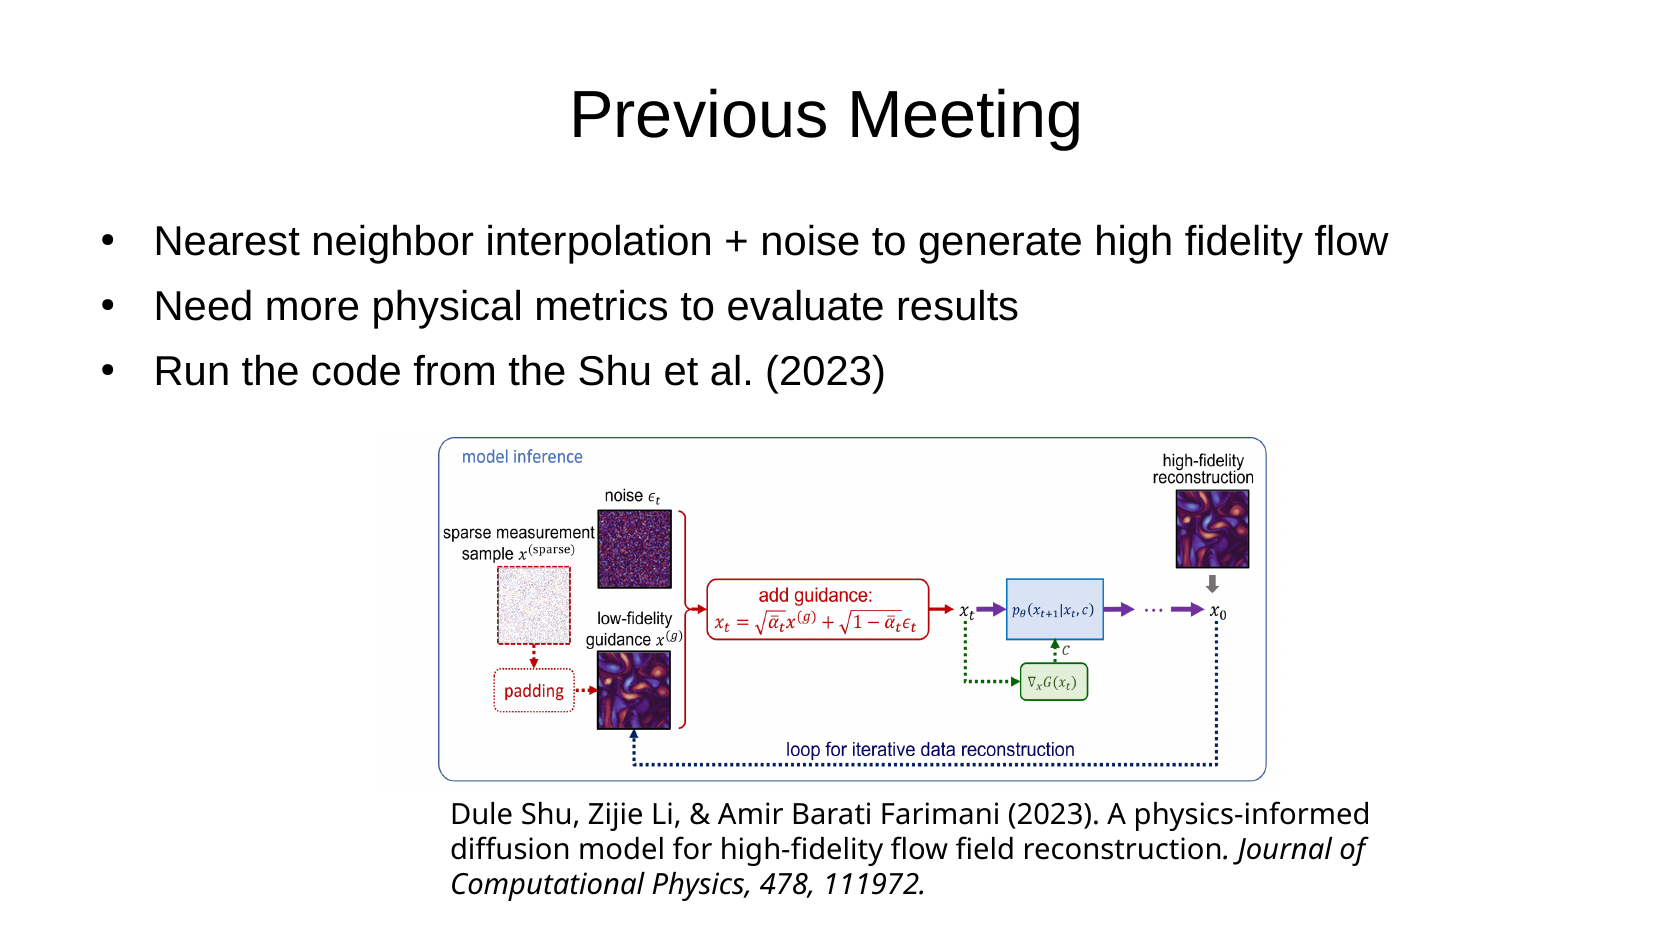

# Previous Meeting
Nearest neighbor interpolation + noise to generate high fidelity flow
Need more physical metrics to evaluate results
Run the code from the Shu et al. (2023)
Dule Shu, Zĳie Li, & Amir Barati Farimani (2023). A physics-informed diffusion model for high-fidelity flow field reconstruction. Journal of Computational Physics, 478, 111972.